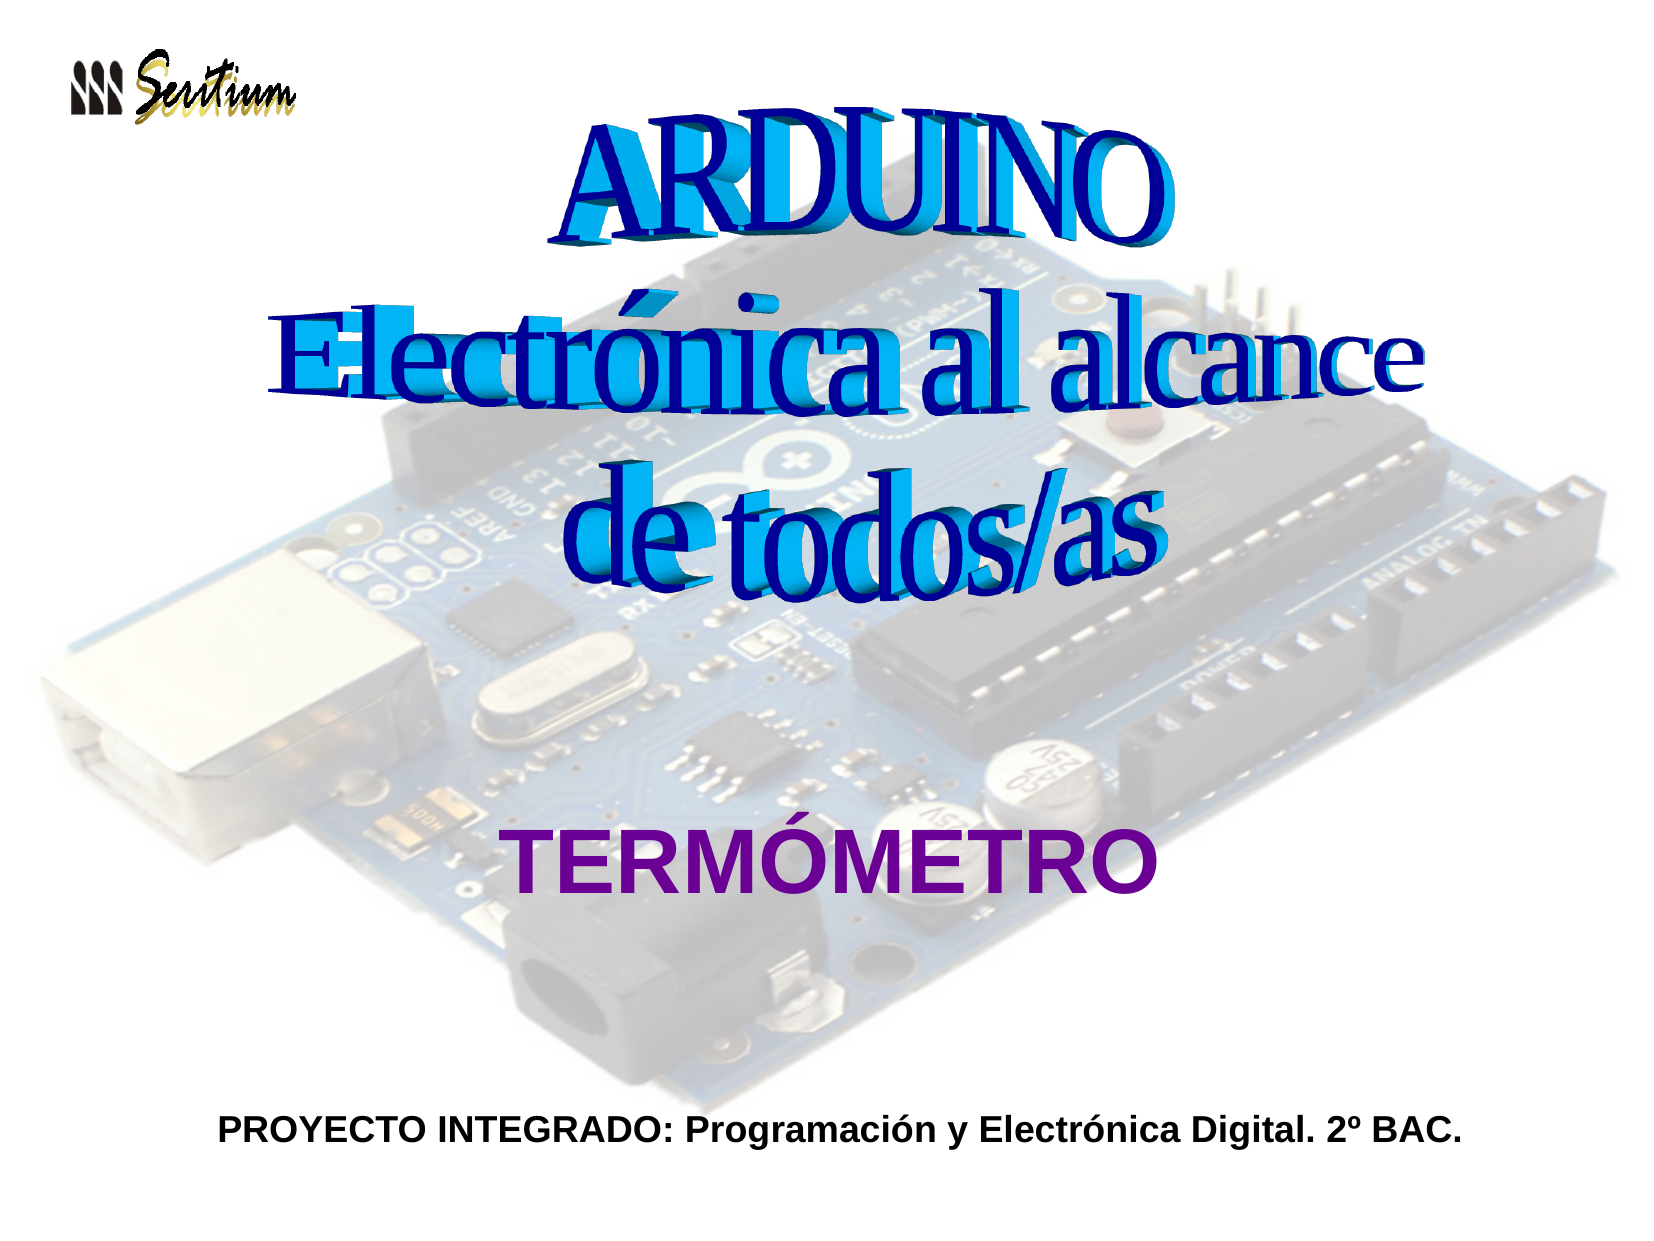

ARDUINO
Electrónica al alcance
de todos/as
TERMÓMETRO
PROYECTO INTEGRADO: Programación y Electrónica Digital. 2º BAC.